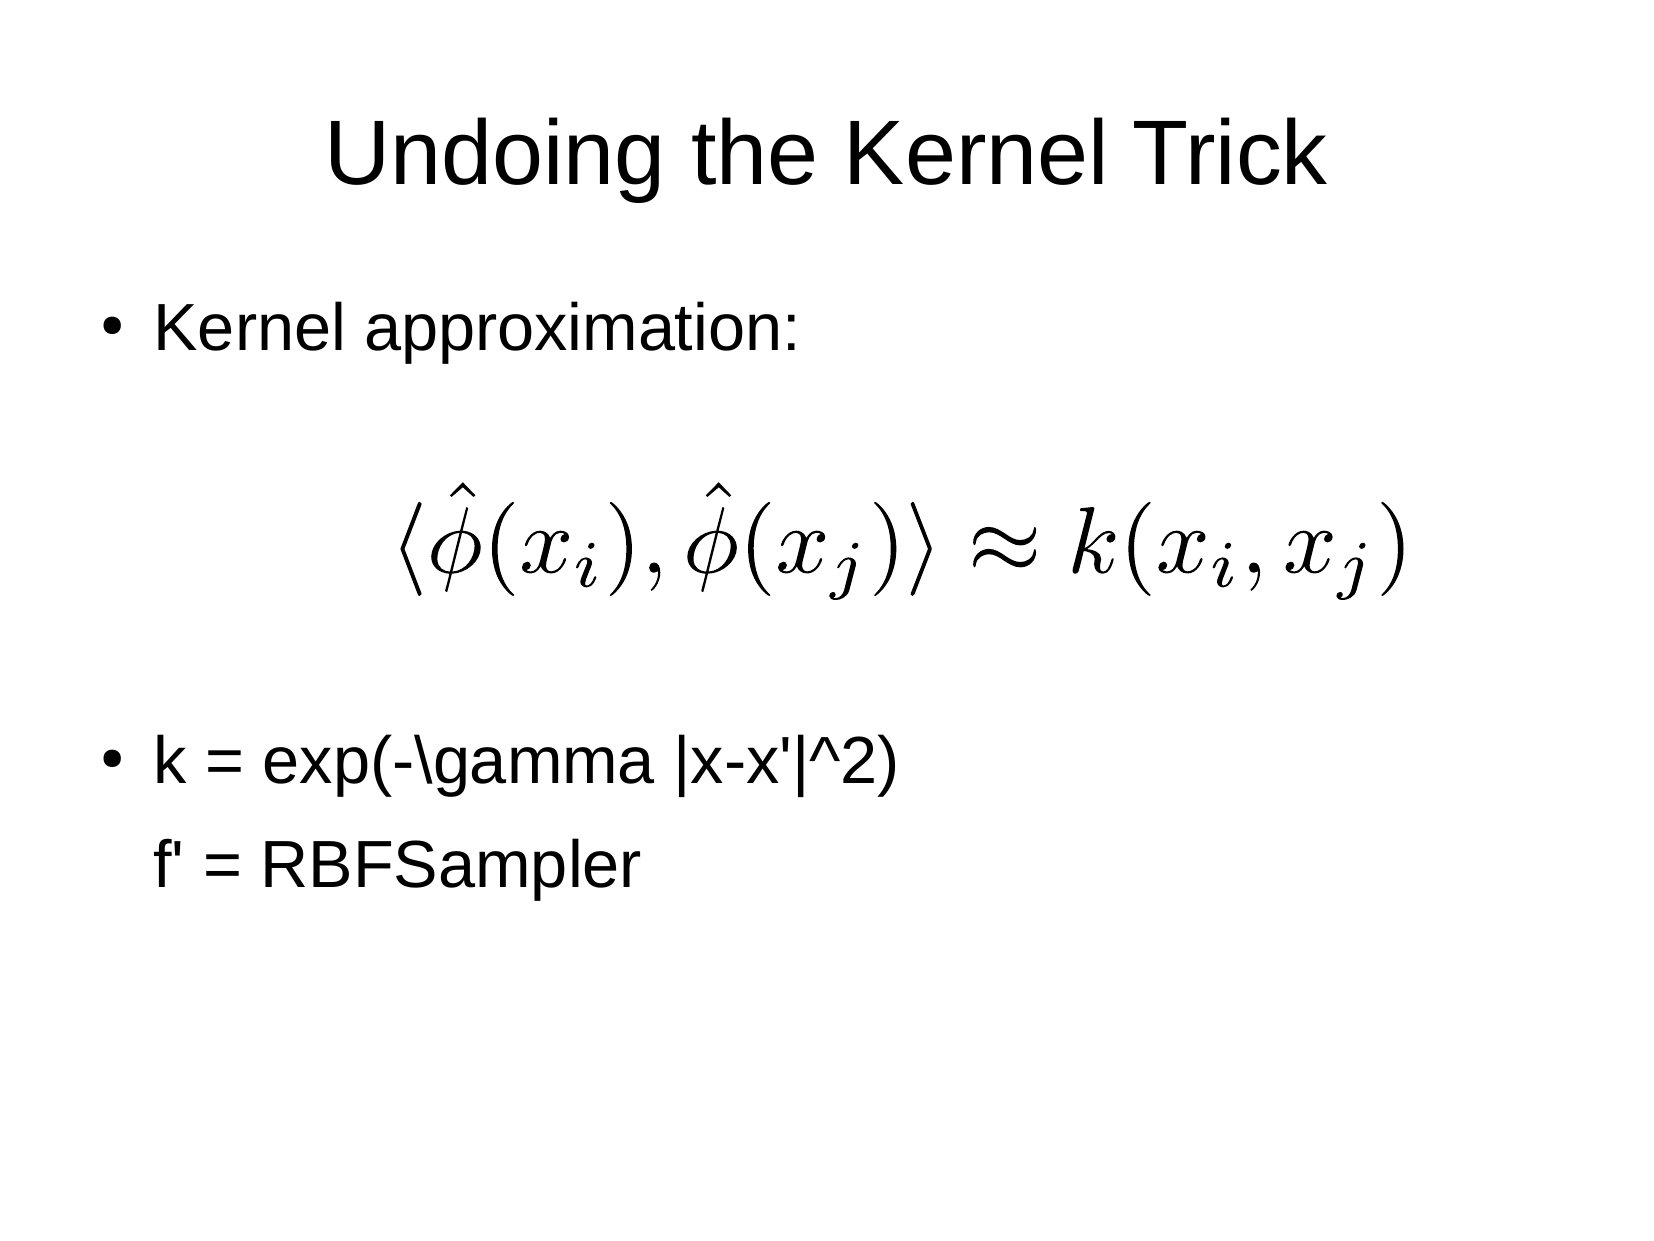

# Undoing the Kernel Trick
Kernel approximation:
k = exp(-\gamma |x-x'|^2)
f' = RBFSampler